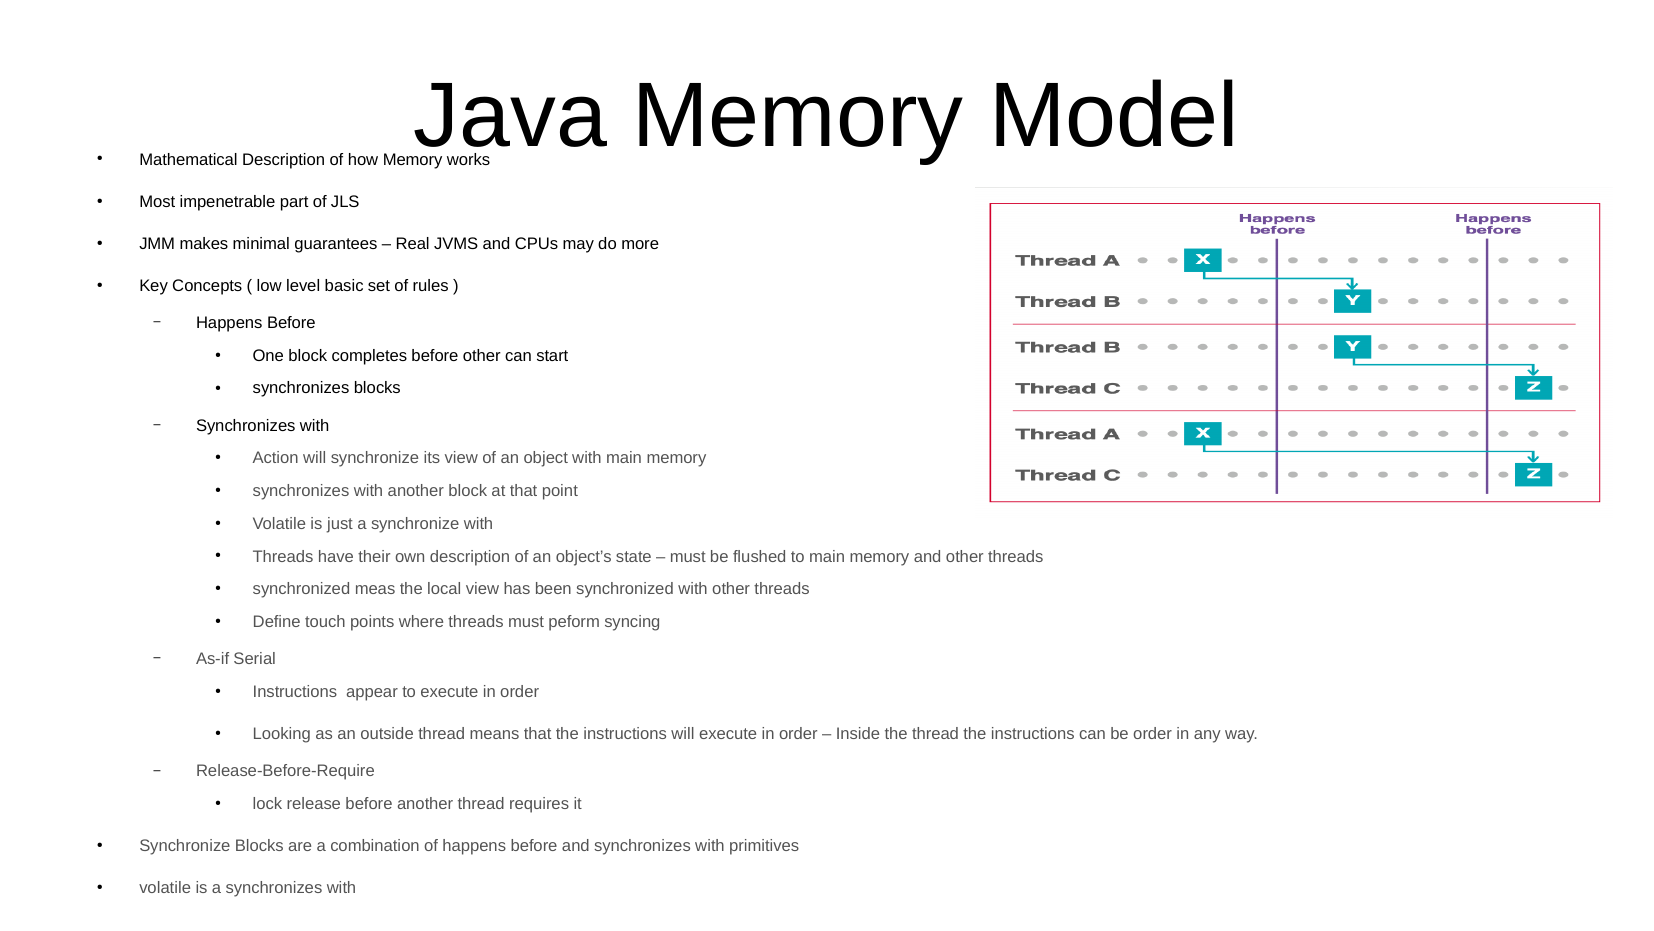

# Java Memory Model
Mathematical Description of how Memory works
Most impenetrable part of JLS
JMM makes minimal guarantees – Real JVMS and CPUs may do more
Key Concepts ( low level basic set of rules )
Happens Before
One block completes before other can start
synchronizes blocks
Synchronizes with
Action will synchronize its view of an object with main memory
synchronizes with another block at that point
Volatile is just a synchronize with
Threads have their own description of an object’s state – must be flushed to main memory and other threads
synchronized meas the local view has been synchronized with other threads
Define touch points where threads must peform syncing
As-if Serial
Instructions appear to execute in order
Looking as an outside thread means that the instructions will execute in order – Inside the thread the instructions can be order in any way.
Release-Before-Require
lock release before another thread requires it
Synchronize Blocks are a combination of happens before and synchronizes with primitives
volatile is a synchronizes with